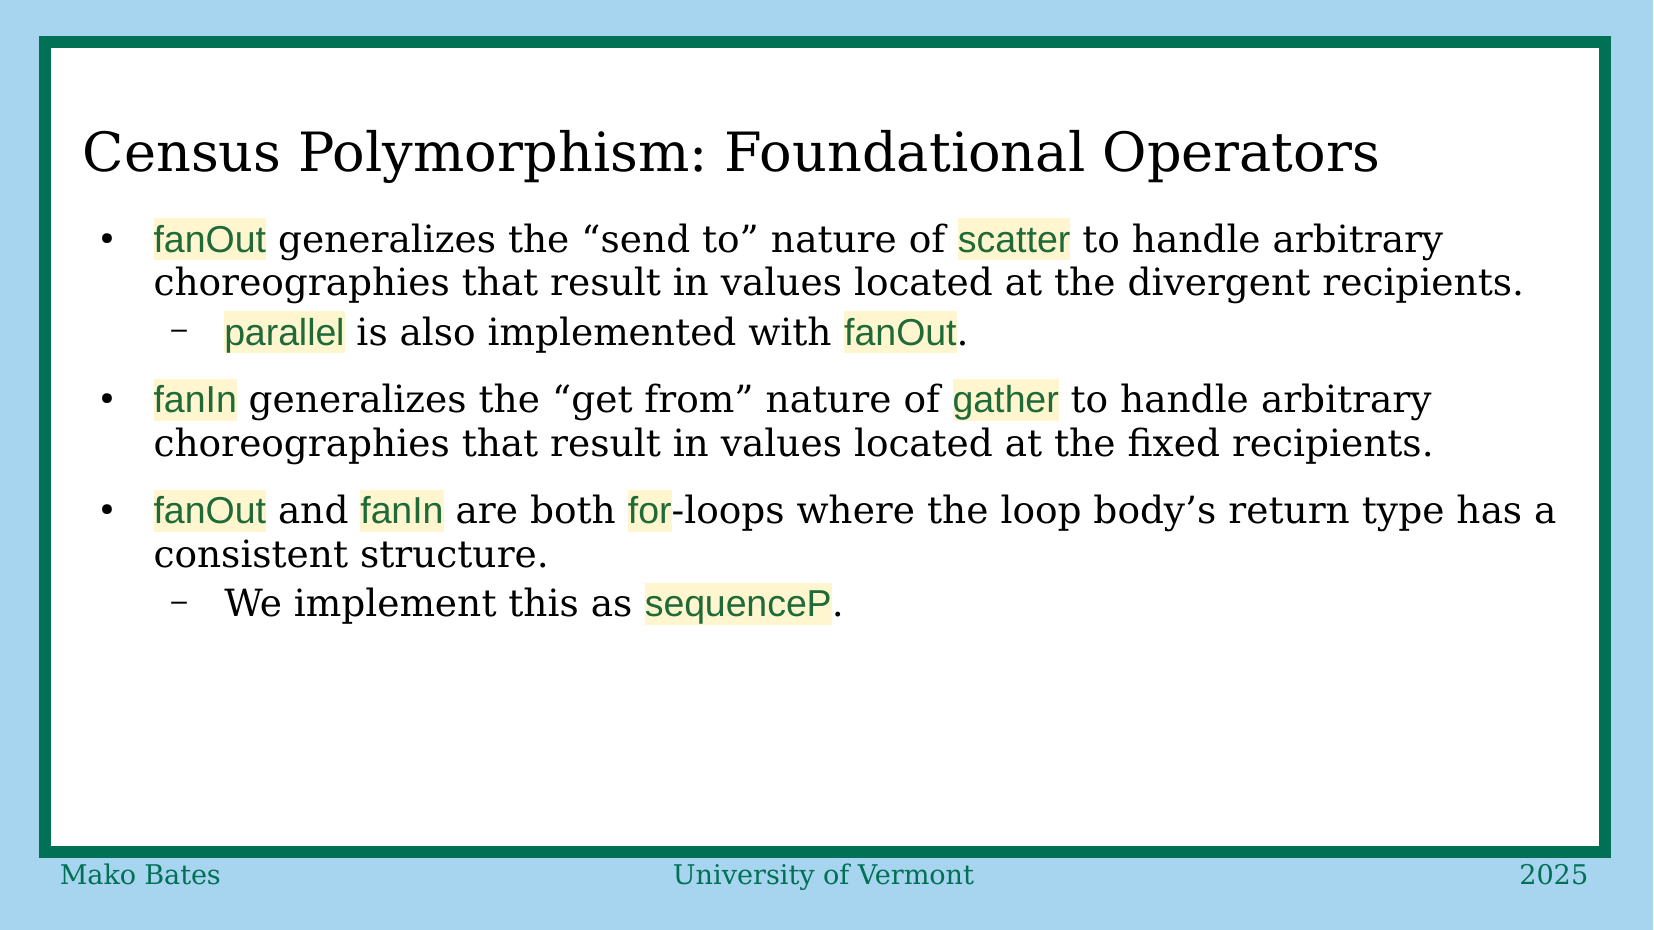

# Census Polymorphism: Foundational Operators
fanOut generalizes the “send to” nature of scatter to handle arbitrary choreographies that result in values located at the divergent recipients.
parallel is also implemented with fanOut.
fanIn generalizes the “get from” nature of gather to handle arbitrary choreographies that result in values located at the fixed recipients.
fanOut and fanIn are both for-loops where the loop body’s return type has a consistent structure.
We implement this as sequenceP.